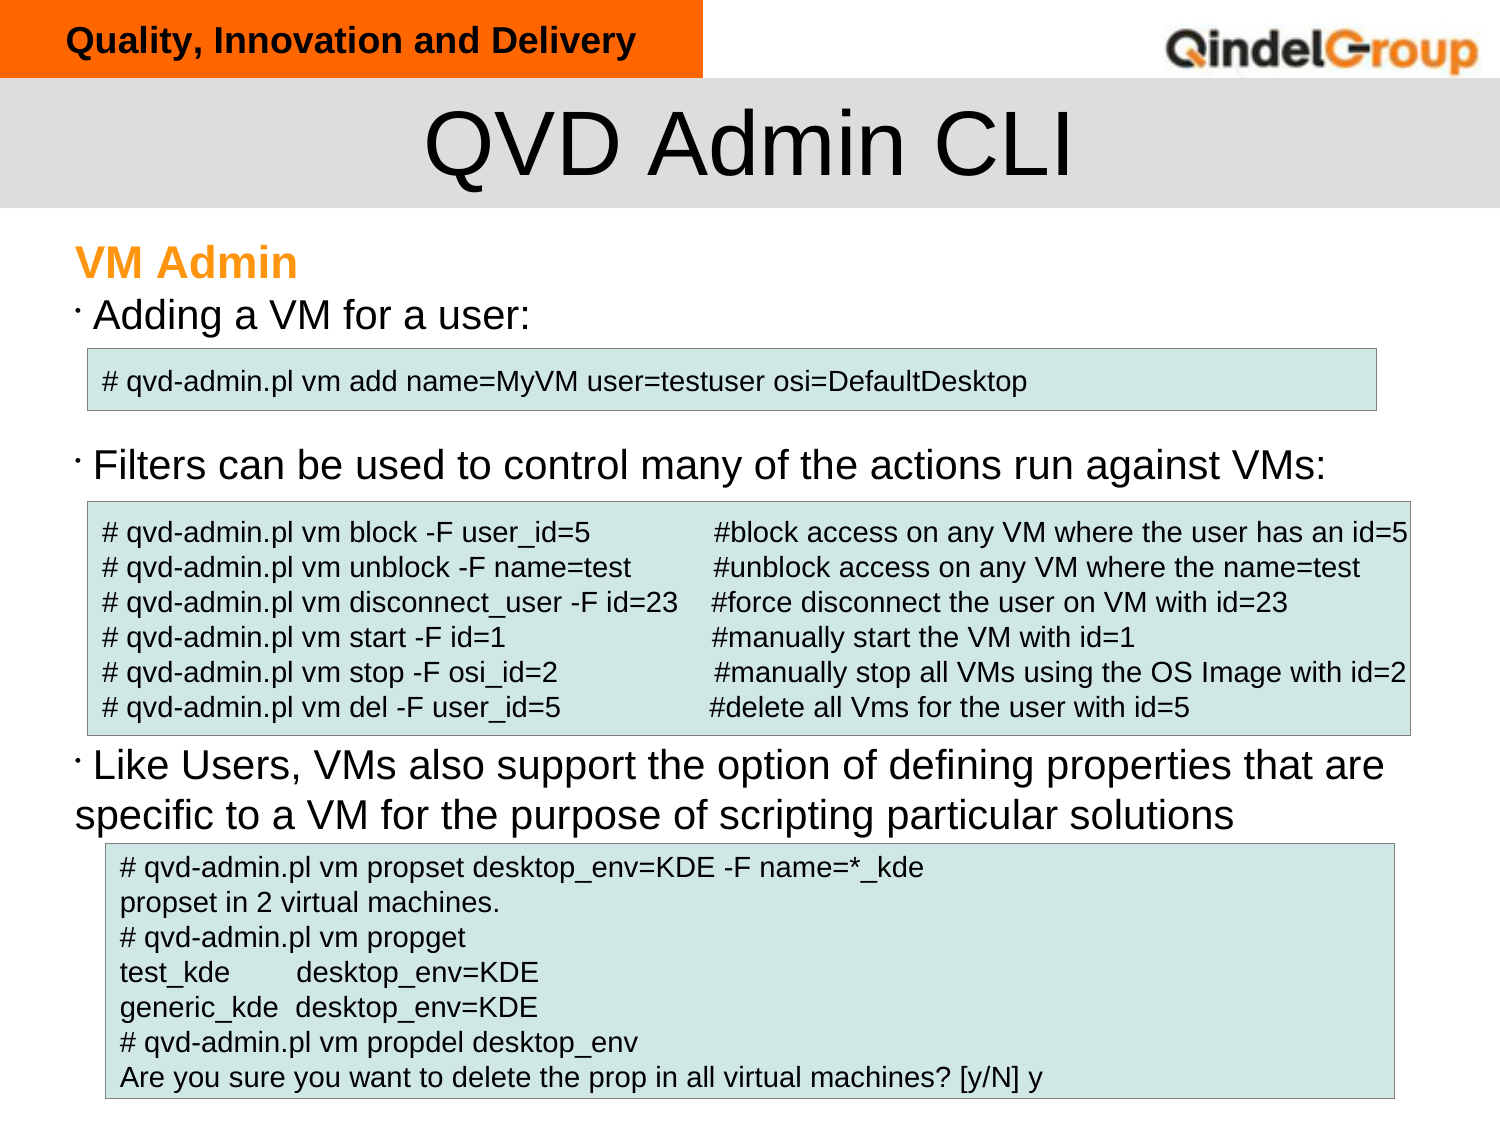

# QVD Admin CLI
VM Admin
 Adding a VM for a user:
 Filters can be used to control many of the actions run against VMs:
 Like Users, VMs also support the option of defining properties that are specific to a VM for the purpose of scripting particular solutions
# qvd-admin.pl vm add name=MyVM user=testuser osi=DefaultDesktop
# qvd-admin.pl vm block -F user_id=5 #block access on any VM where the user has an id=5
# qvd-admin.pl vm unblock -F name=test #unblock access on any VM where the name=test
# qvd-admin.pl vm disconnect_user -F id=23 #force disconnect the user on VM with id=23 # qvd-admin.pl vm start -F id=1 #manually start the VM with id=1
# qvd-admin.pl vm stop -F osi_id=2 #manually stop all VMs using the OS Image with id=2
# qvd-admin.pl vm del -F user_id=5 #delete all Vms for the user with id=5
# qvd-admin.pl vm propset desktop_env=KDE -F name=*_kde
propset in 2 virtual machines.
# qvd-admin.pl vm propget
test_kde desktop_env=KDE
generic_kde desktop_env=KDE
# qvd-admin.pl vm propdel desktop_env
Are you sure you want to delete the prop in all virtual machines? [y/N] y